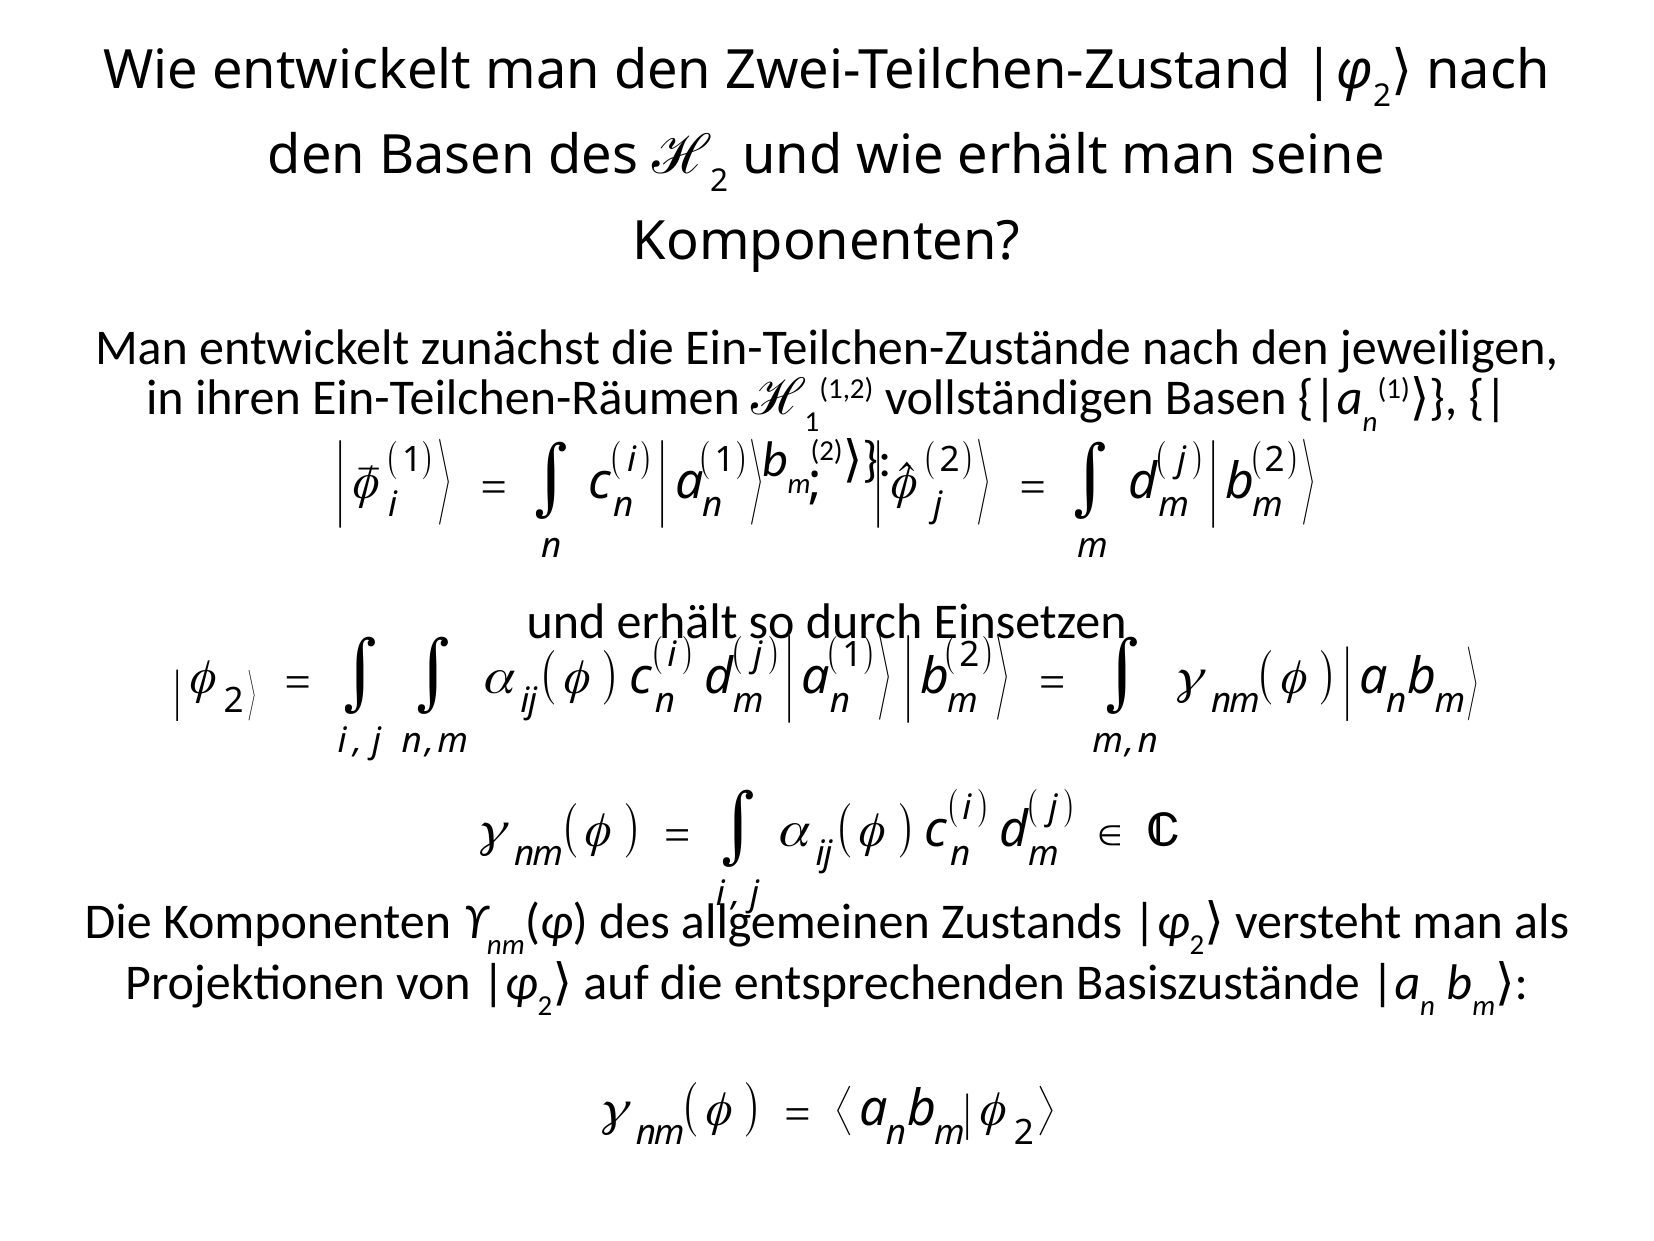

# Wie entwickelt man den Zwei-Teilchen-Zustand |φ2⟩ nach den Basen des ℋ2 und wie erhält man seine Komponenten?
Man entwickelt zunächst die Ein-Teilchen-Zustände nach den jeweiligen, in ihren Ein-Teilchen-Räumen ℋ1(1,2) vollständigen Basen {|an(1)⟩}, {|bm(2)⟩}:
und erhält so durch Einsetzen
Die Komponenten ϒnm(φ) des allgemeinen Zustands |φ2⟩ versteht man als Projektionen von |φ2⟩ auf die entsprechenden Basiszustände |an bm⟩: